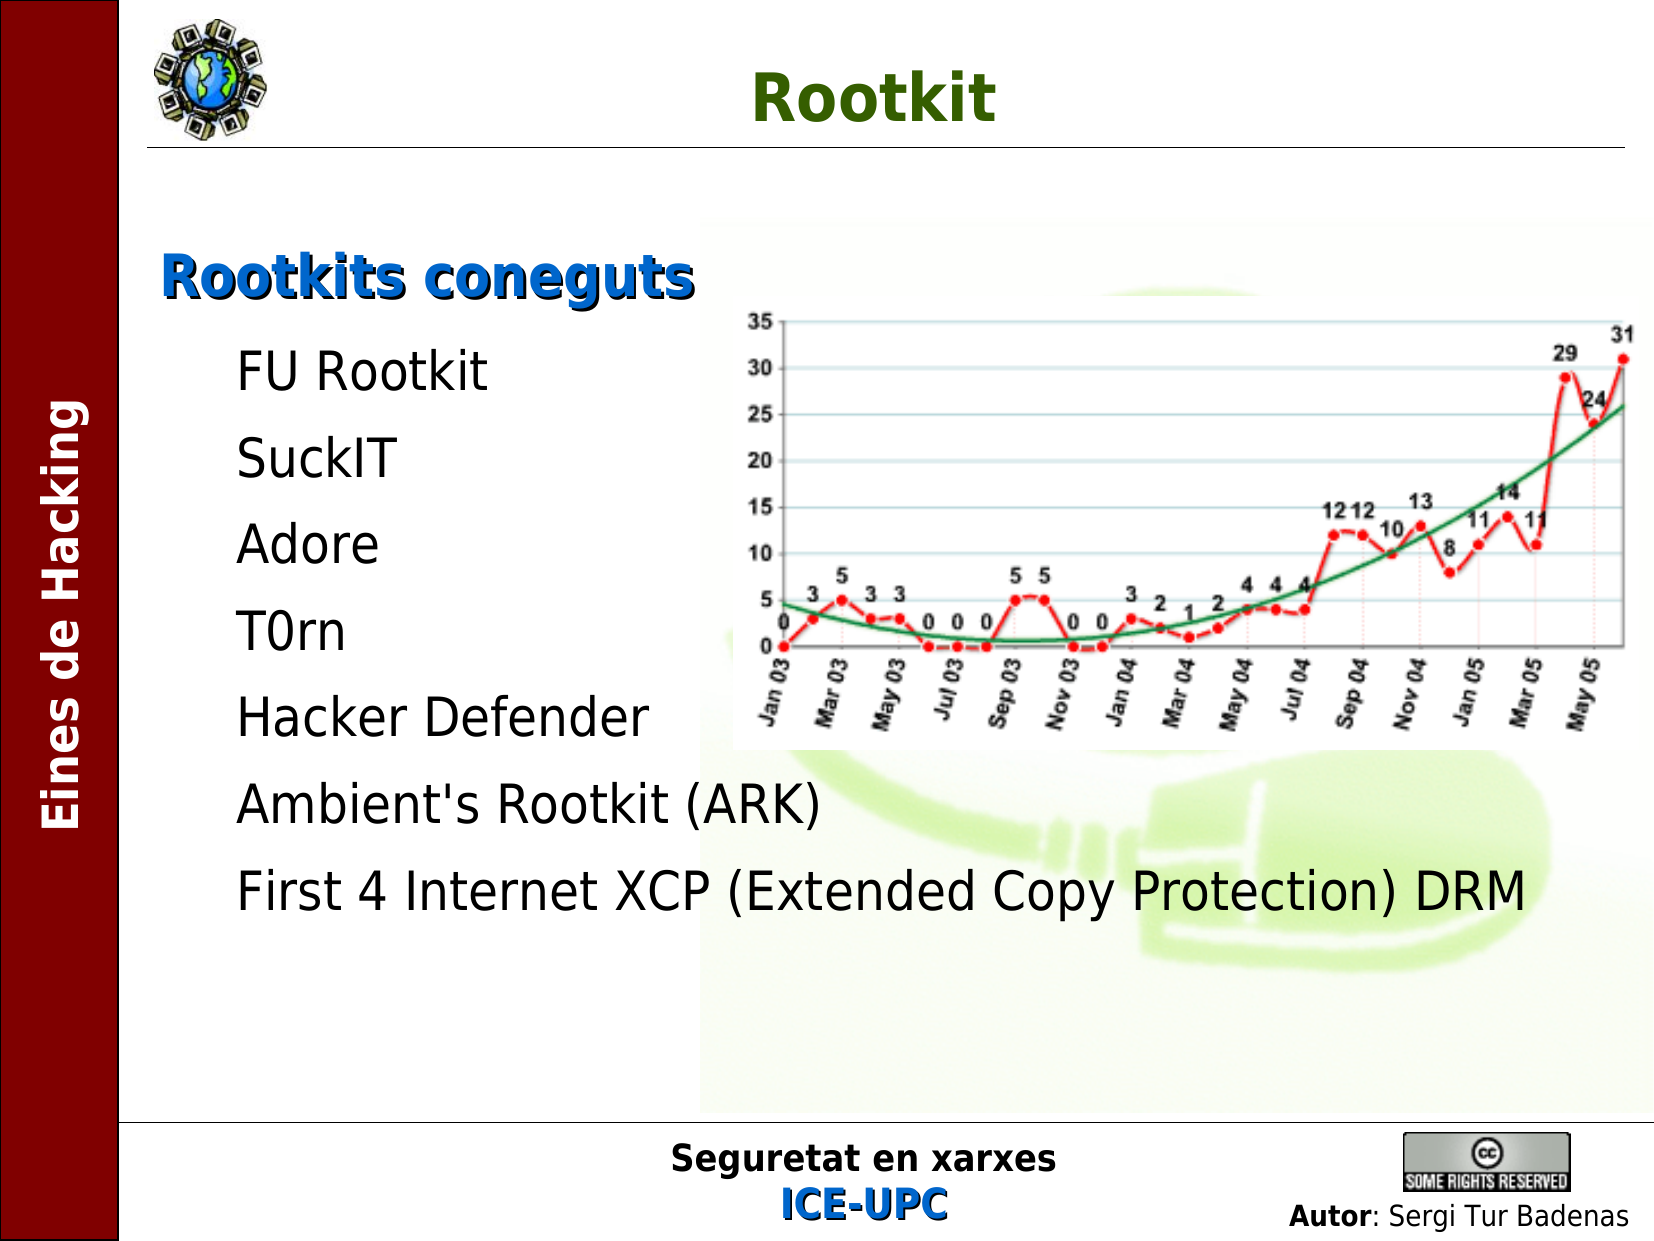

# Rootkit
Rootkits coneguts
FU Rootkit
SuckIT
Adore
T0rn
Hacker Defender
Ambient's Rootkit (ARK)
First 4 Internet XCP (Extended Copy Protection) DRM